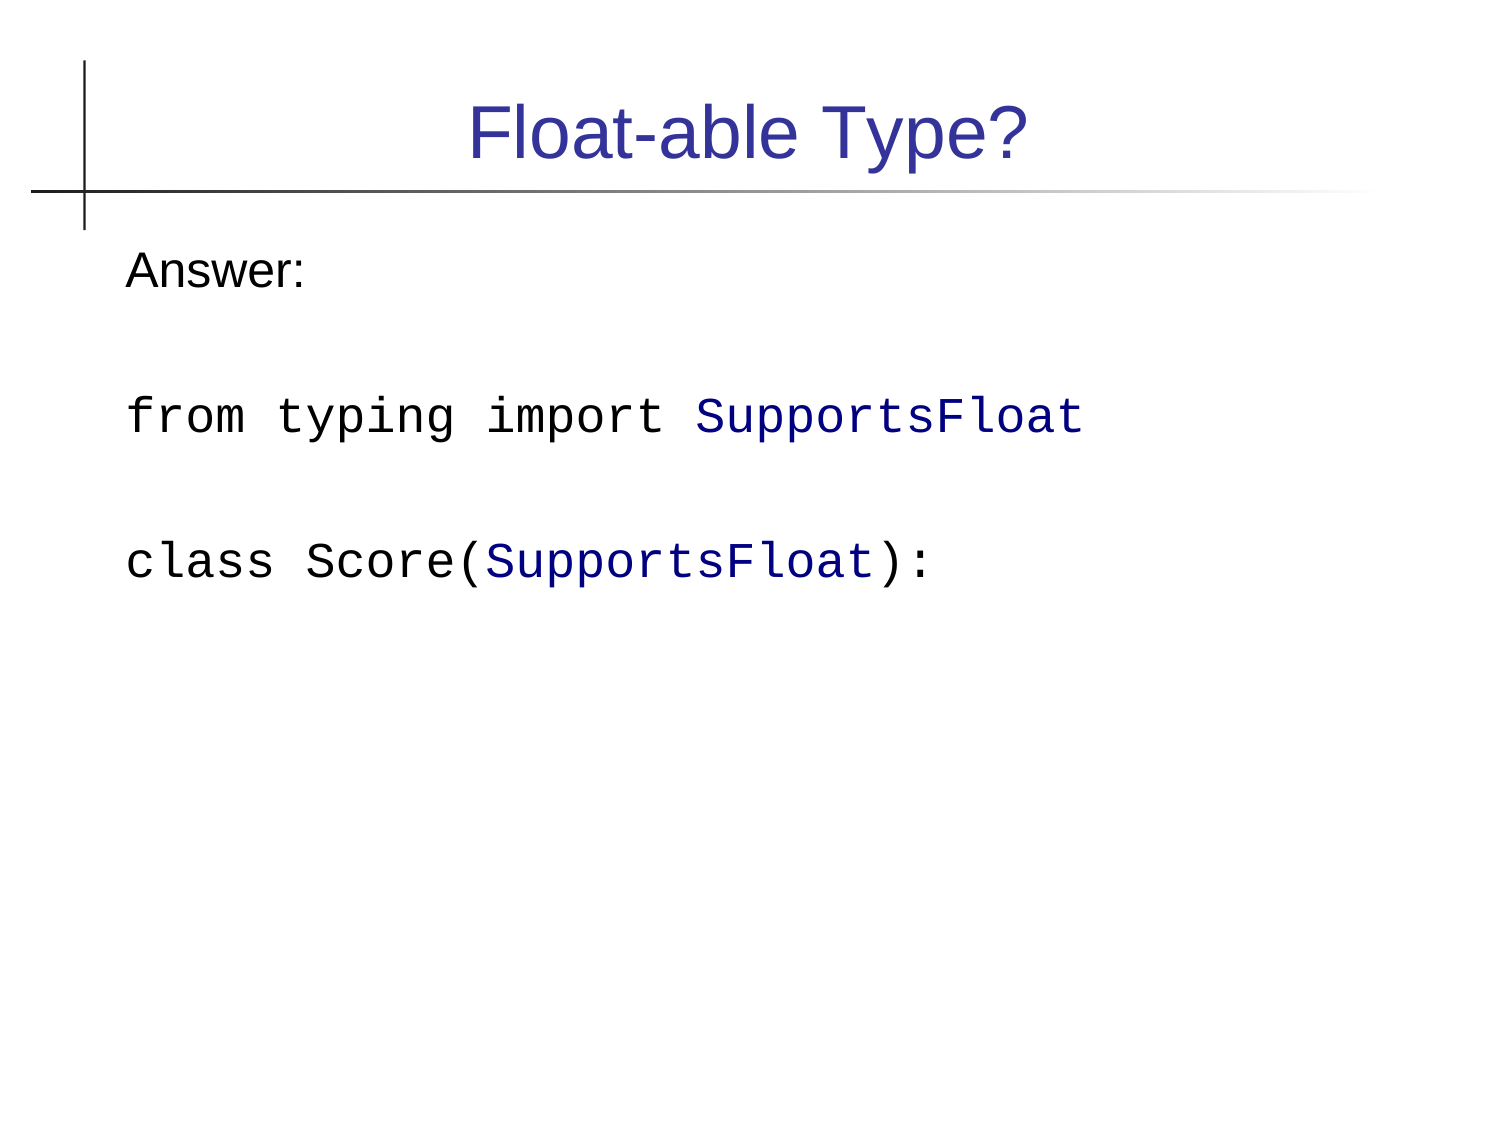

# Float-able Type?
Answer:
from typing import SupportsFloat
class Score(SupportsFloat):